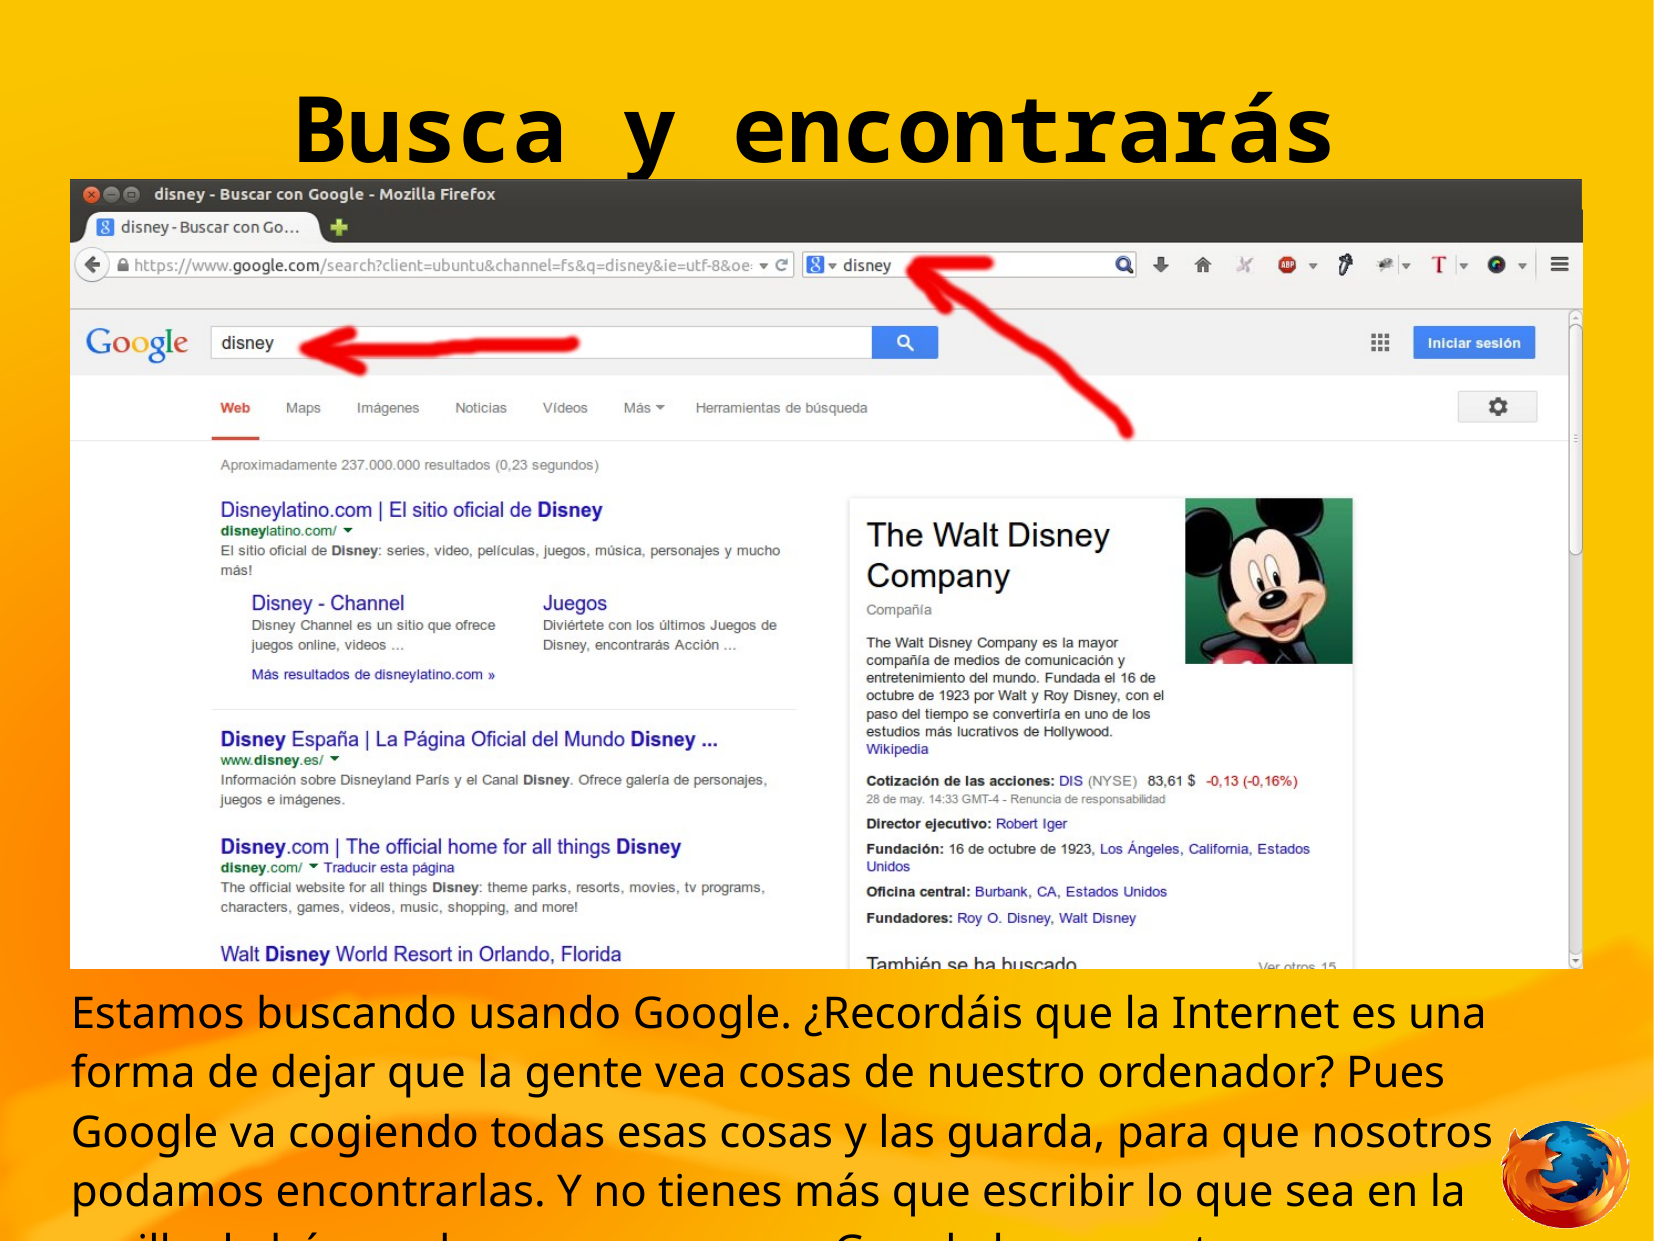

# Busca y encontrarás
Estamos buscando usando Google. ¿Recordáis que la Internet es una forma de dejar que la gente vea cosas de nuestro ordenador? Pues Google va cogiendo todas esas cosas y las guarda, para que nosotros podamos encontrarlas. Y no tienes más que escribir lo que sea en la casilla de búsqueda, que seguro que Google lo encuentra.